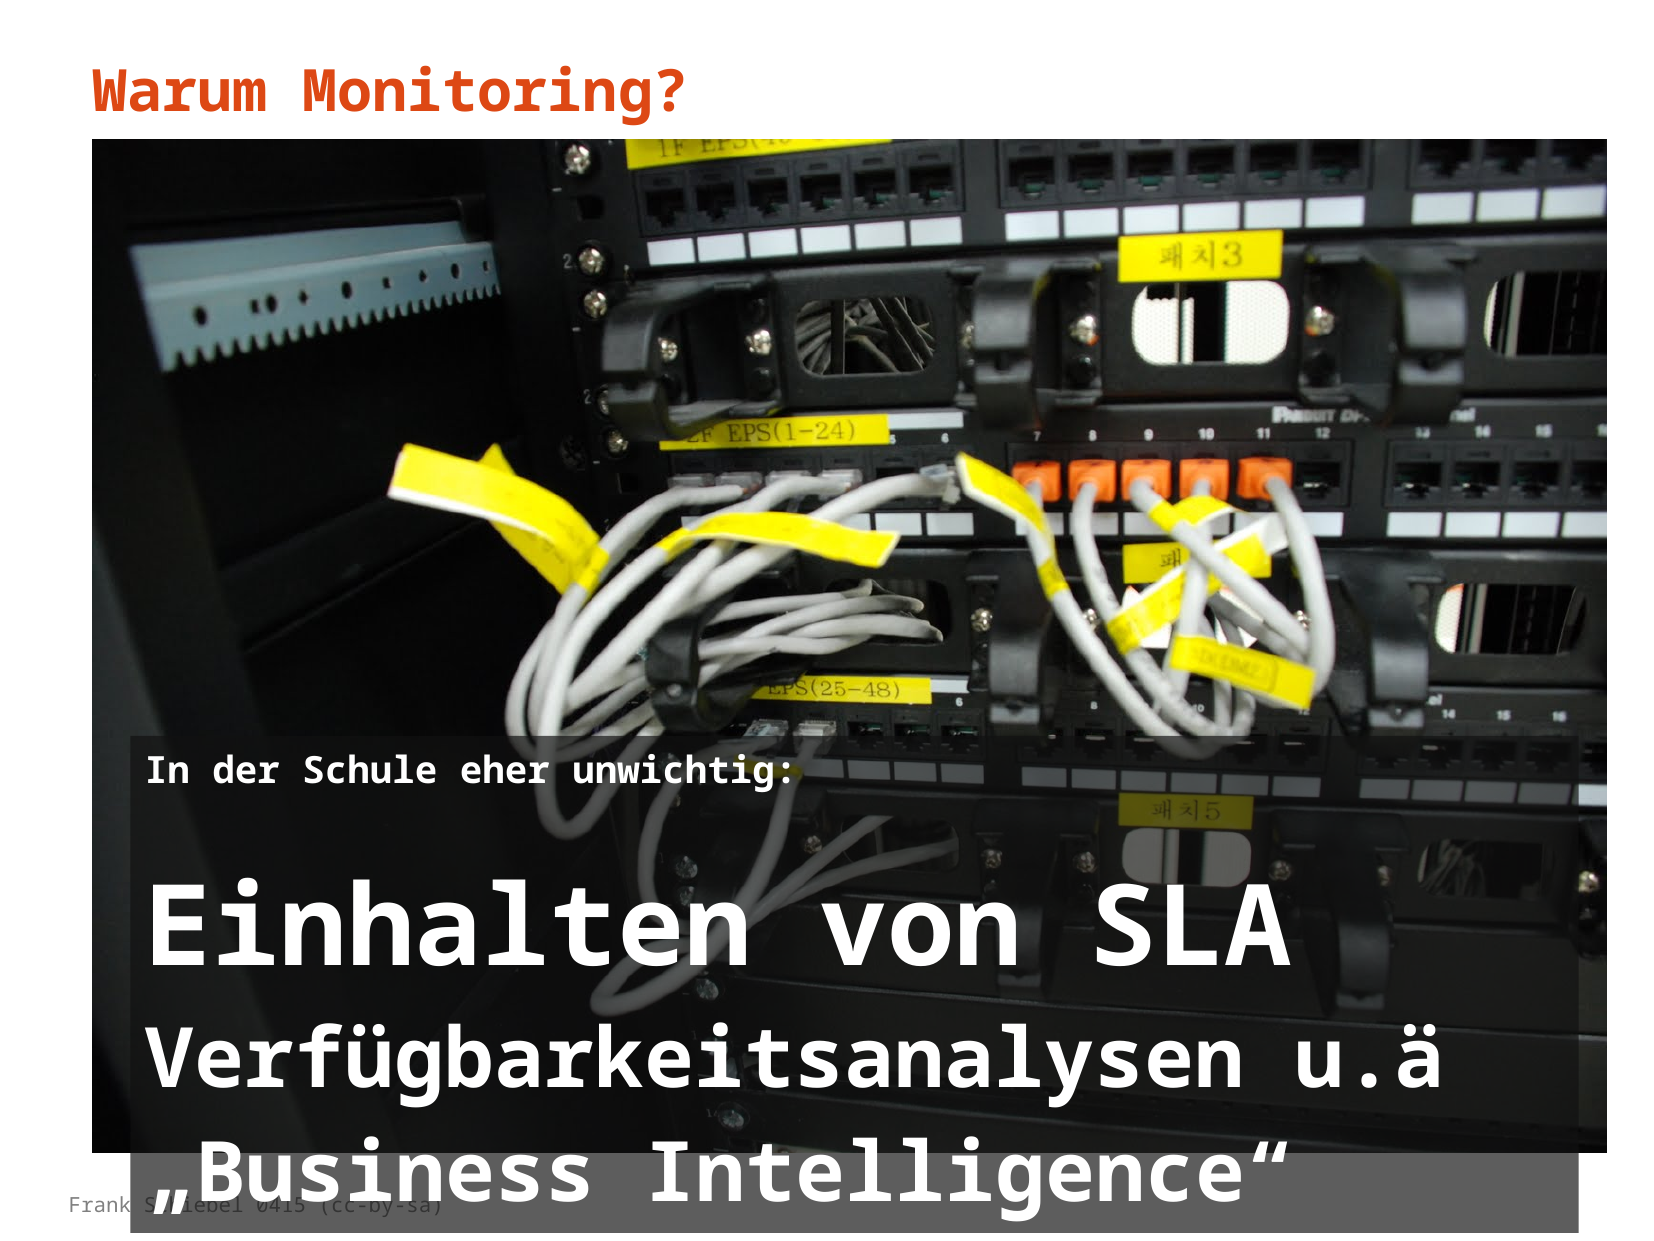

Warum Monitoring?
In der Schule eher unwichtig:
Einhalten von SLA
Verfügbarkeitsanalysen u.ä
„Business Intelligence“